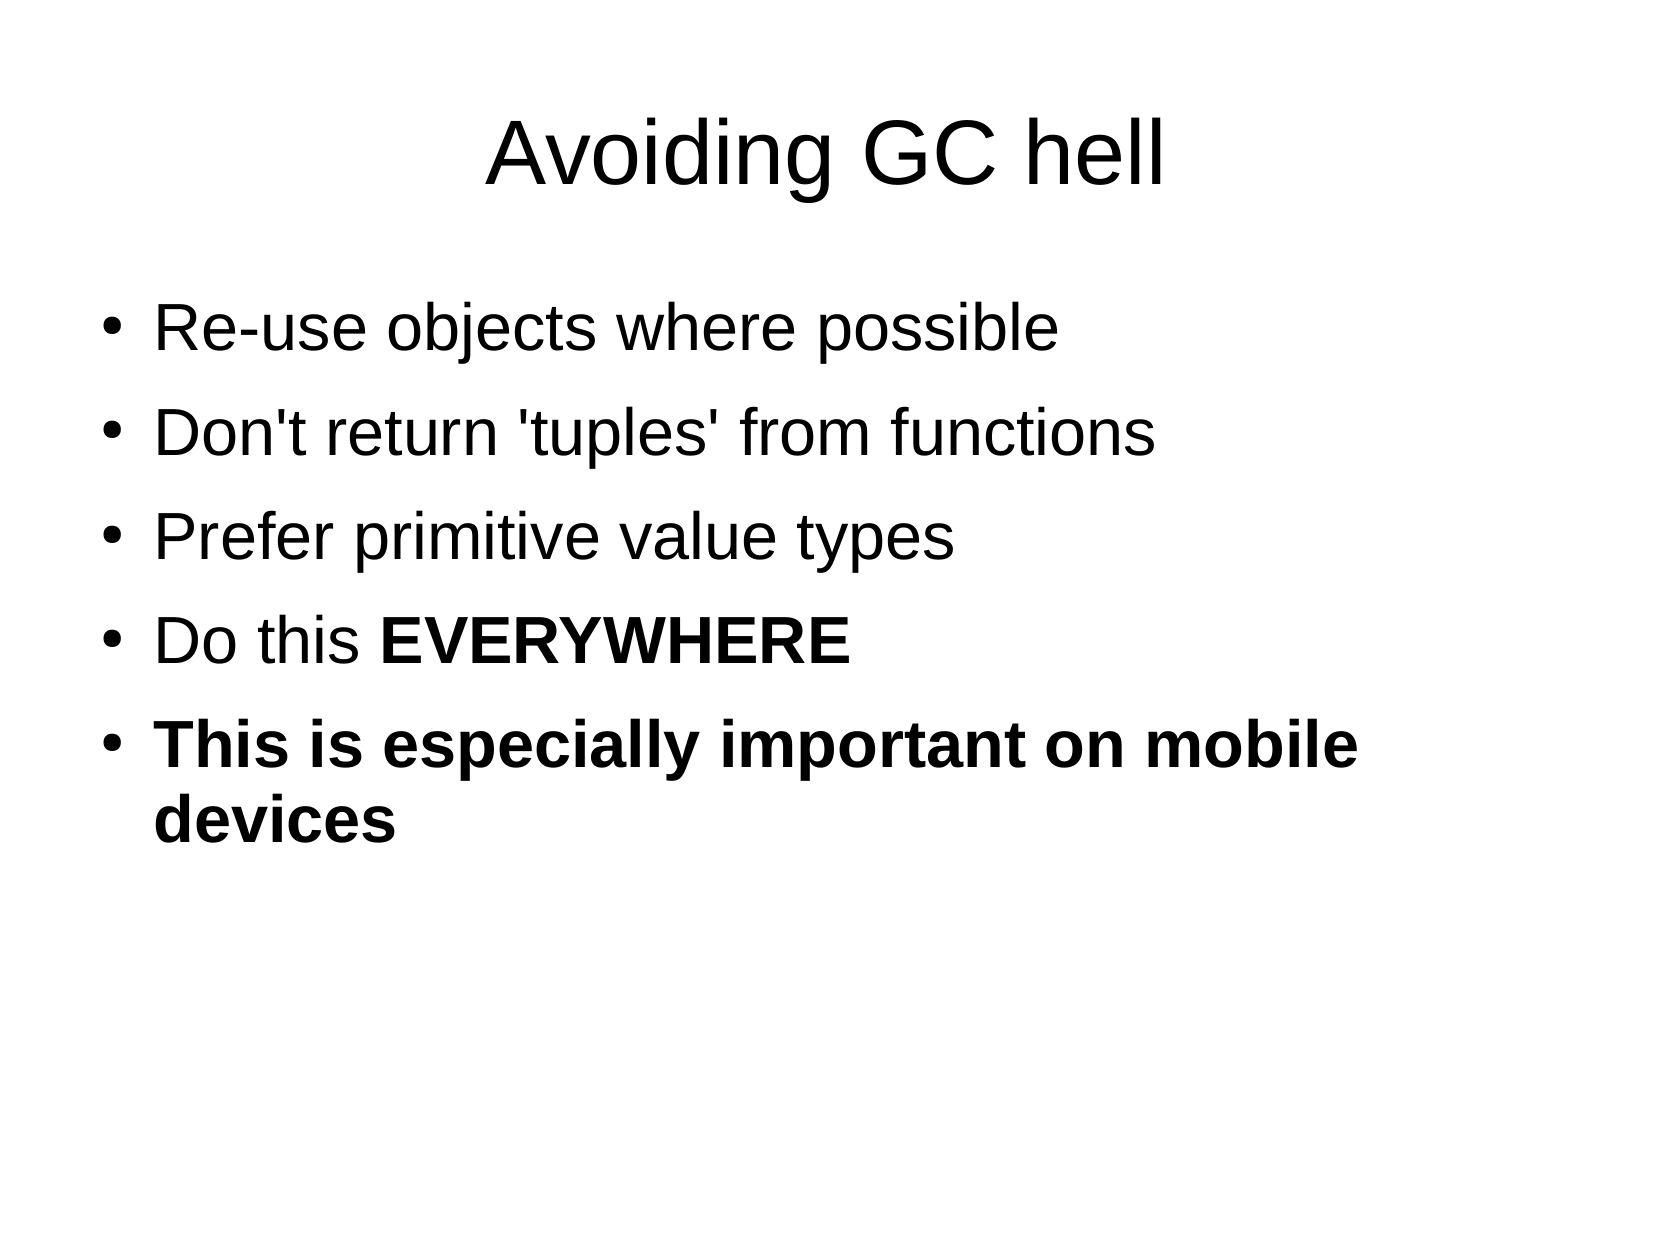

# Avoiding GC hell
Re-use objects where possible
Don't return 'tuples' from functions
Prefer primitive value types
Do this EVERYWHERE
This is especially important on mobile devices